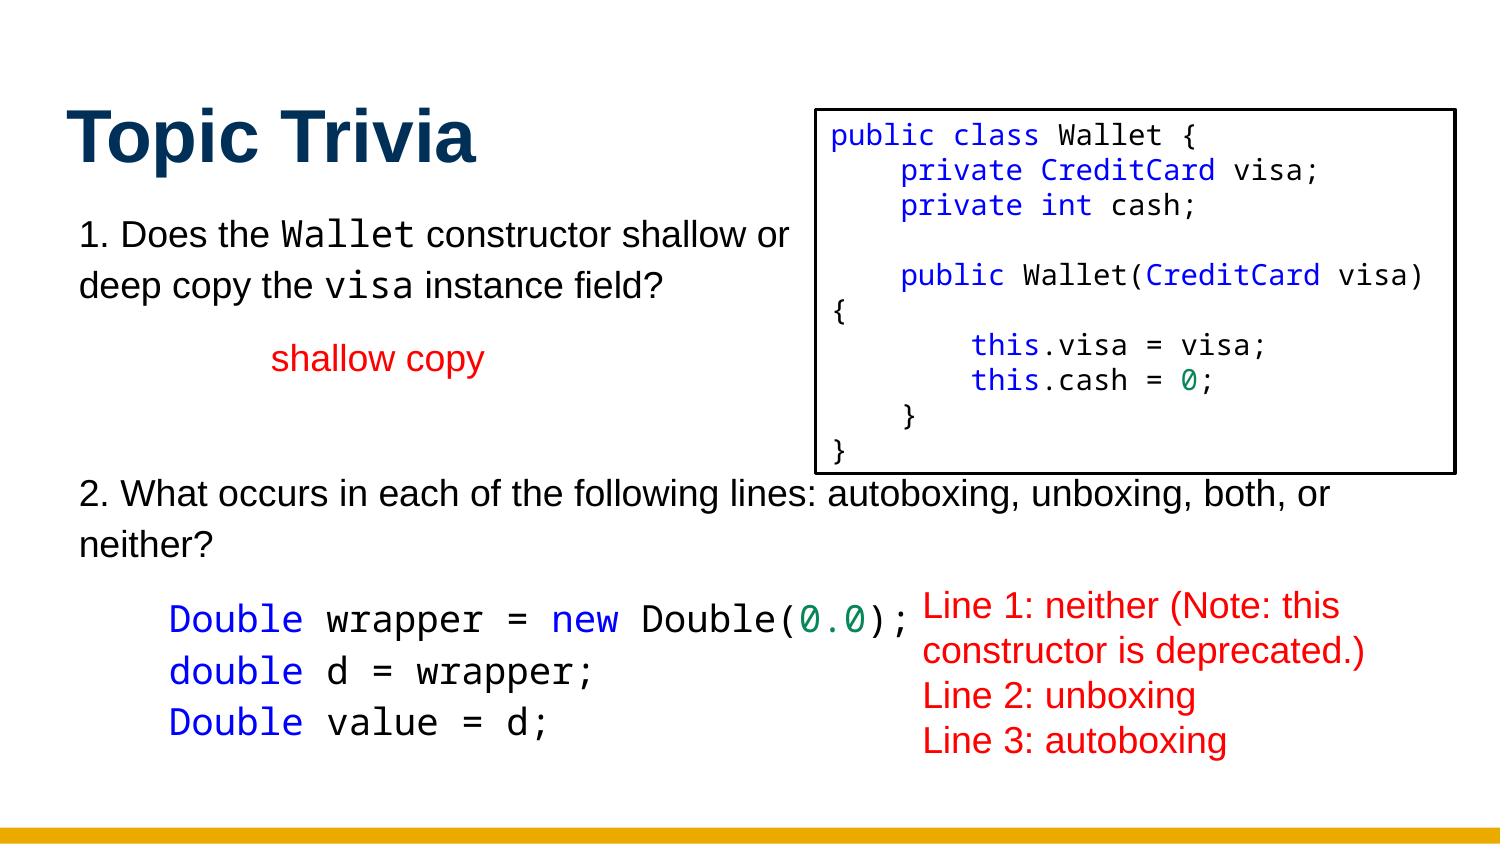

Topic Trivia
public class Wallet {
    private CreditCard visa;
    private int cash;
    public Wallet(CreditCard visa) {
        this.visa = visa;
        this.cash = 0;
    }
}
# 1. Does the Wallet constructor shallow or
deep copy the visa instance field?
2. What occurs in each of the following lines: autoboxing, unboxing, both, or neither?
 Double wrapper = new Double(0.0);
 double d = wrapper;
 Double value = d;
shallow copy
Line 1: neither (Note: this constructor is deprecated.)
Line 2: unboxing
Line 3: autoboxing